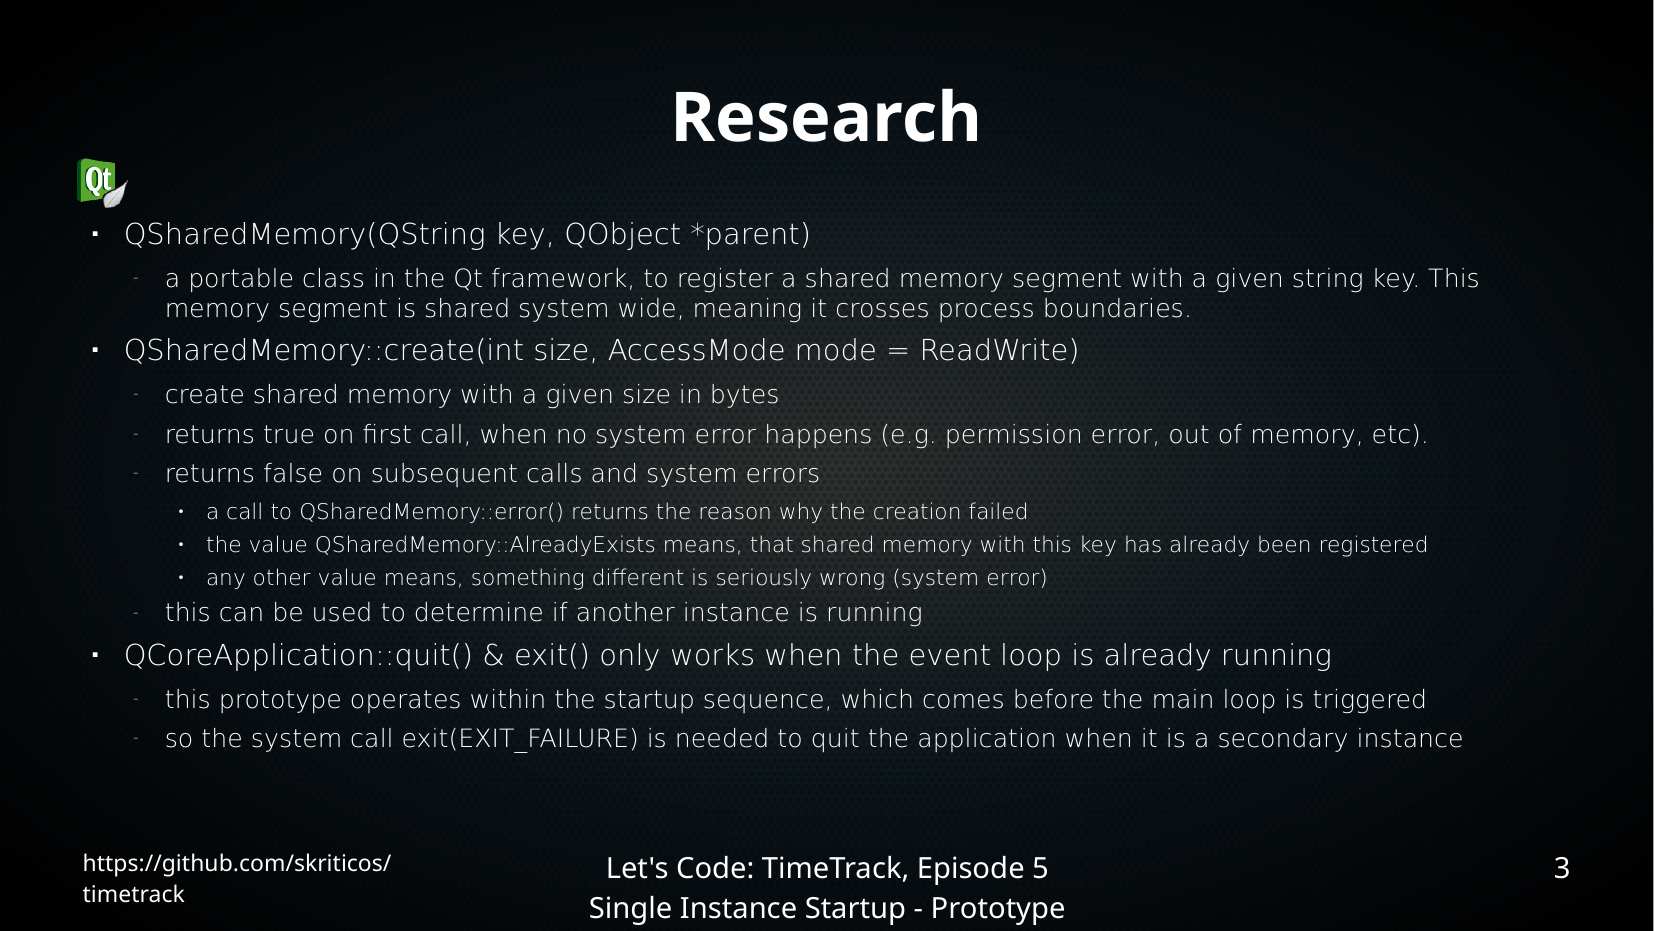

# Research
QSharedMemory(QString key, QObject *parent)
a portable class in the Qt framework, to register a shared memory segment with a given string key. This memory segment is shared system wide, meaning it crosses process boundaries.
QSharedMemory::create(int size, AccessMode mode = ReadWrite)
create shared memory with a given size in bytes
returns true on first call, when no system error happens (e.g. permission error, out of memory, etc).
returns false on subsequent calls and system errors
a call to QSharedMemory::error() returns the reason why the creation failed
the value QSharedMemory::AlreadyExists means, that shared memory with this key has already been registered
any other value means, something different is seriously wrong (system error)
this can be used to determine if another instance is running
QCoreApplication::quit() & exit() only works when the event loop is already running
this prototype operates within the startup sequence, which comes before the main loop is triggered
so the system call exit(EXIT_FAILURE) is needed to quit the application when it is a secondary instance
3